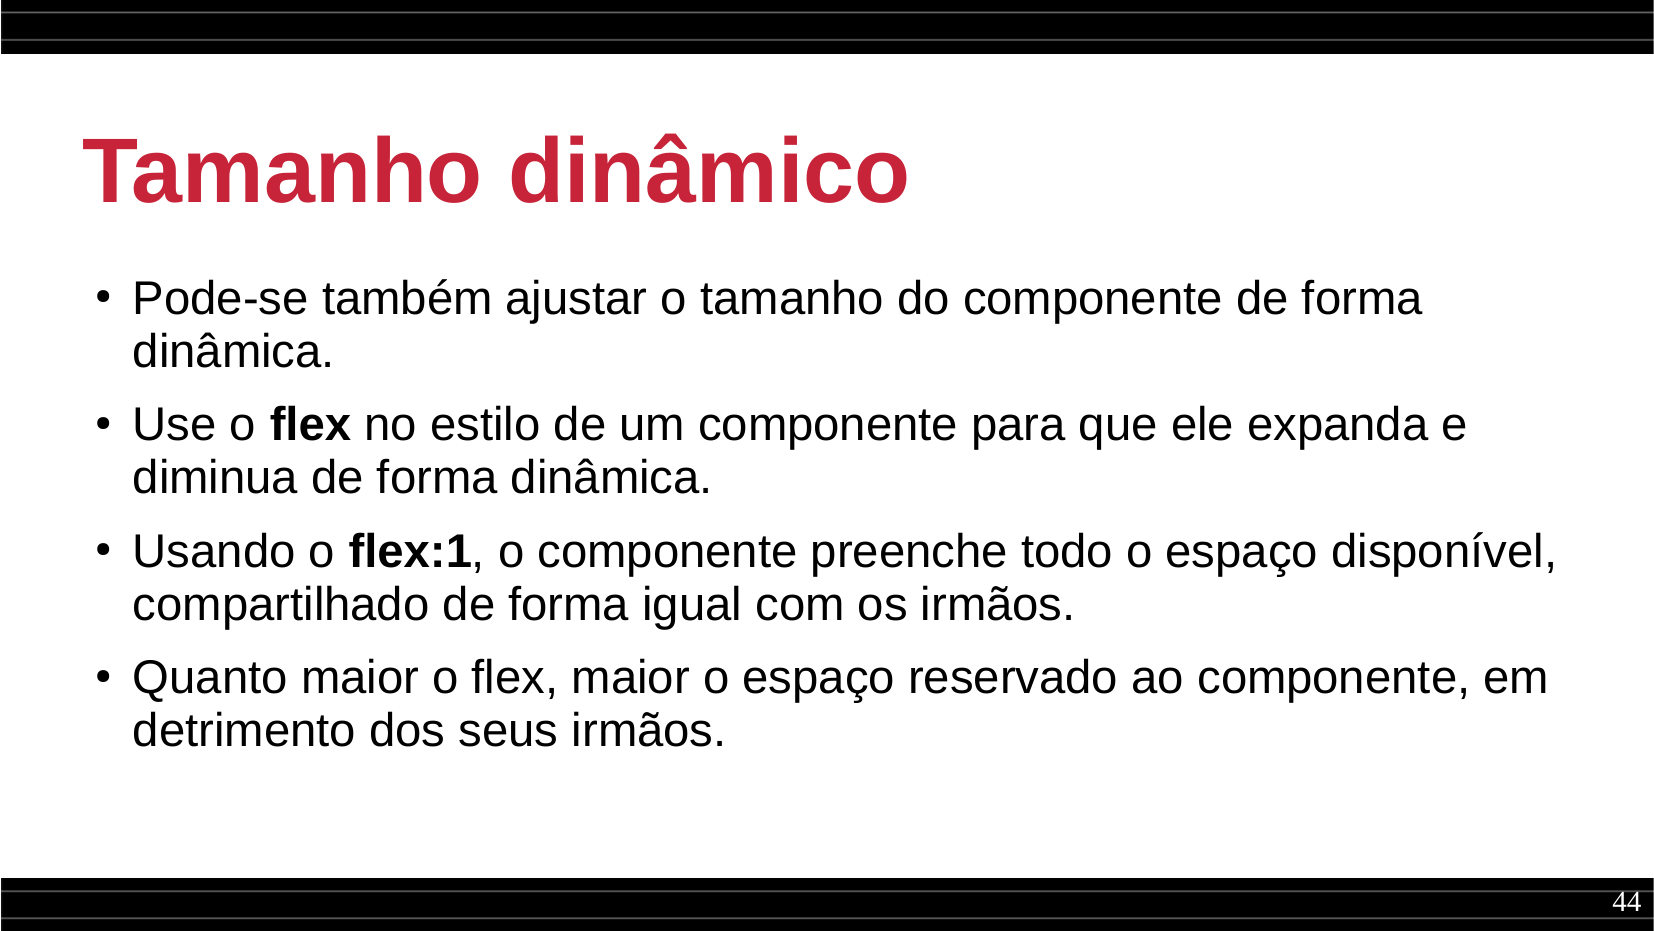

# Tamanho dinâmico
Pode-se também ajustar o tamanho do componente de forma dinâmica.
Use o flex no estilo de um componente para que ele expanda e diminua de forma dinâmica.
Usando o flex:1, o componente preenche todo o espaço disponível, compartilhado de forma igual com os irmãos.
Quanto maior o flex, maior o espaço reservado ao componente, em detrimento dos seus irmãos.